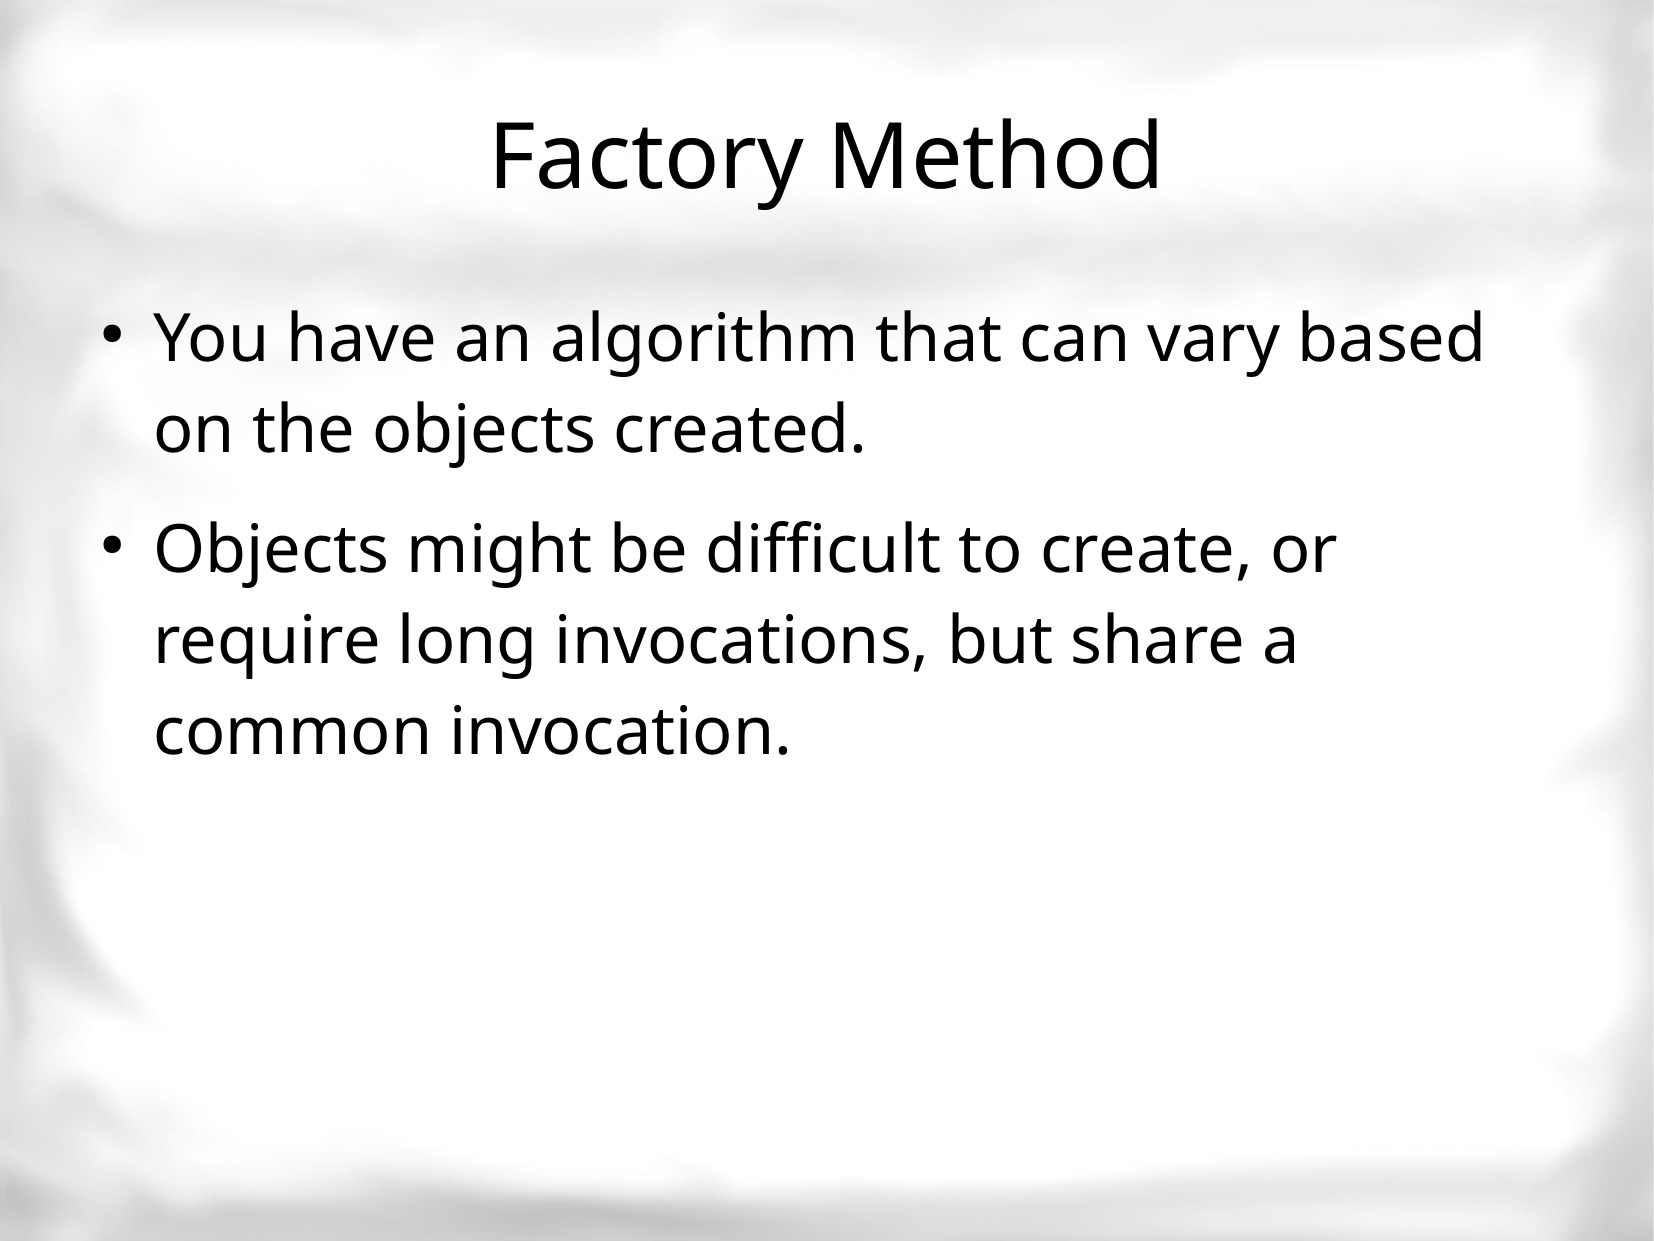

# Factory Method
You have an algorithm that can vary based on the objects created.
Objects might be difficult to create, or require long invocations, but share a common invocation.